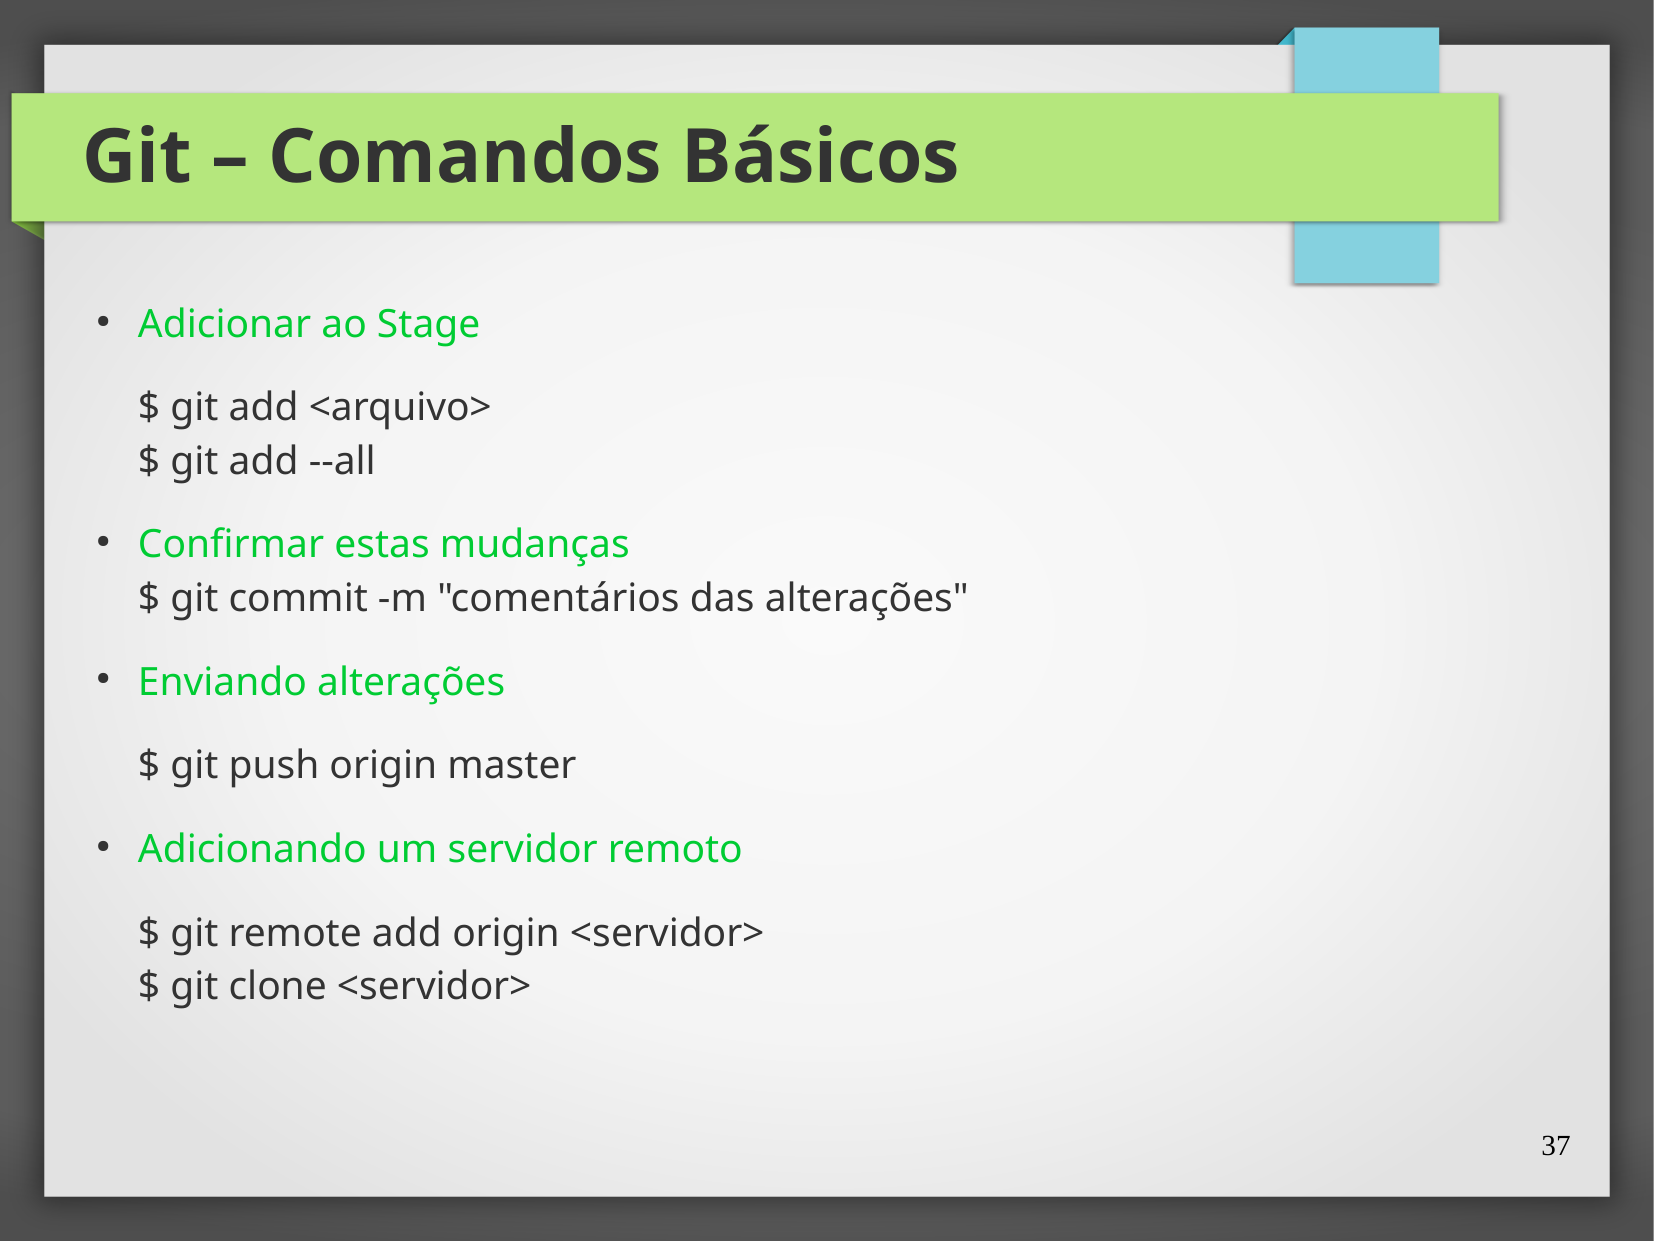

# Git – Comandos Básicos
Adicionar ao Stage
$ git add <arquivo>
$ git add --all
Confirmar estas mudanças
$ git commit -m "comentários das alterações"
Enviando alterações
$ git push origin master
Adicionando um servidor remoto
$ git remote add origin <servidor>
$ git clone <servidor>
37